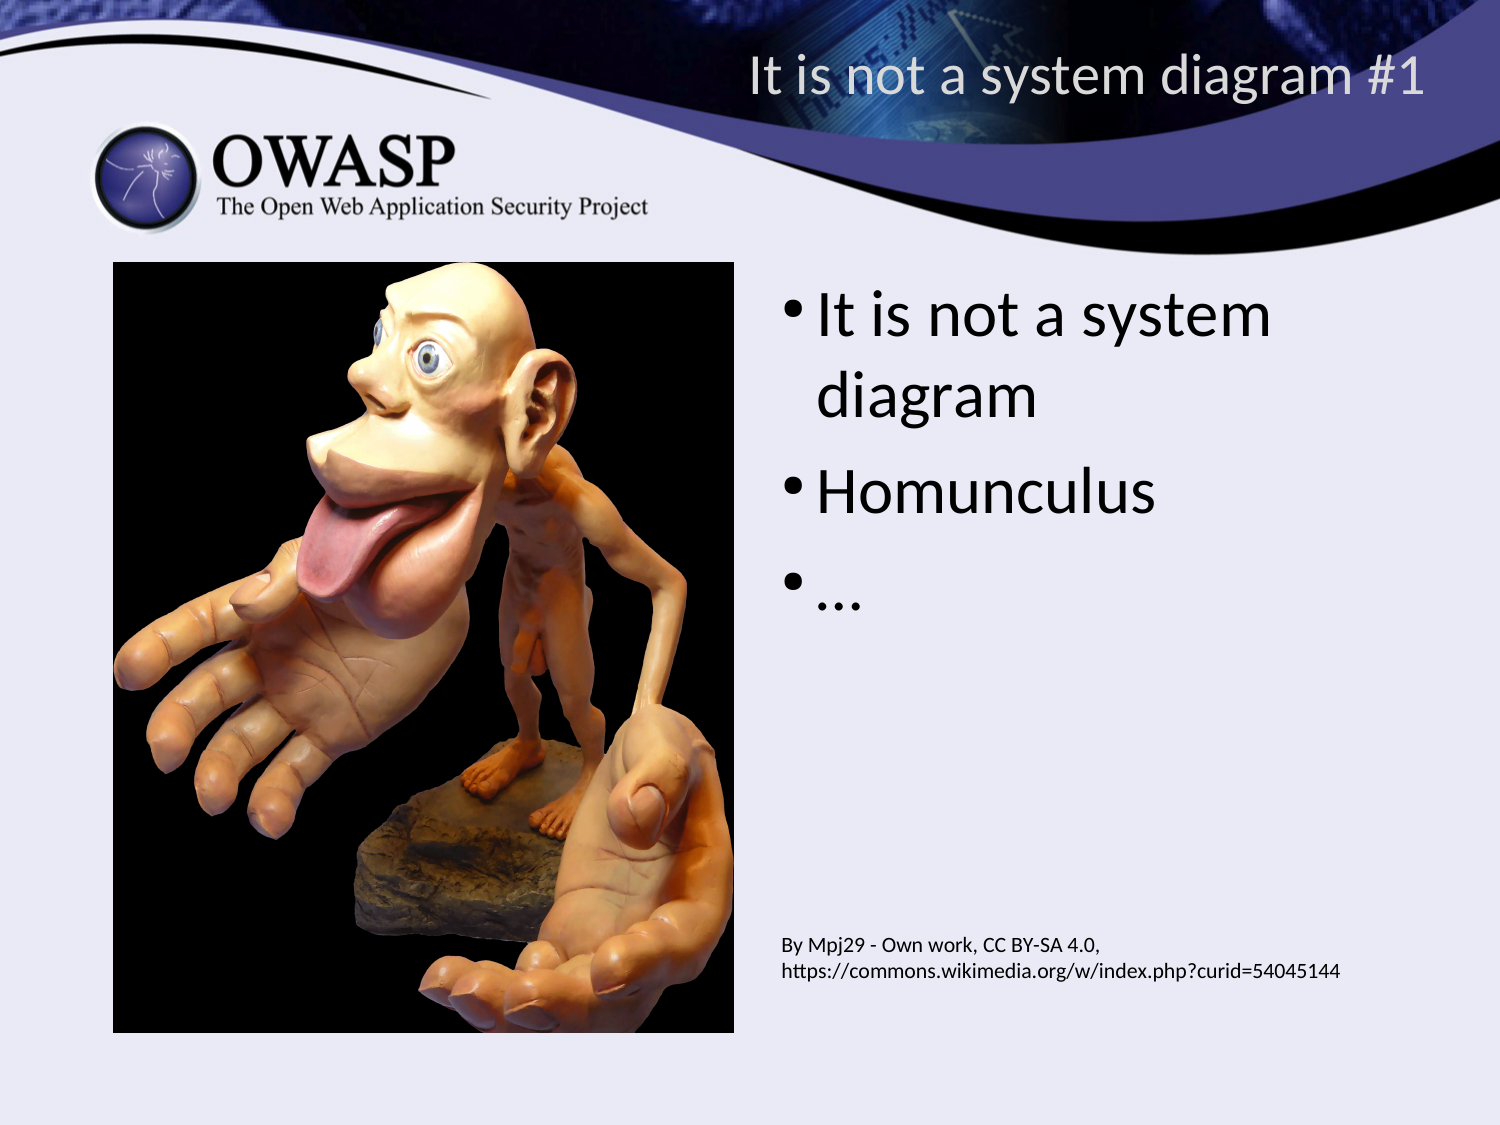

It is not a system diagram #1
#
It is not a system diagram
Homunculus
…
By Mpj29 - Own work, CC BY-SA 4.0, https://commons.wikimedia.org/w/index.php?curid=54045144